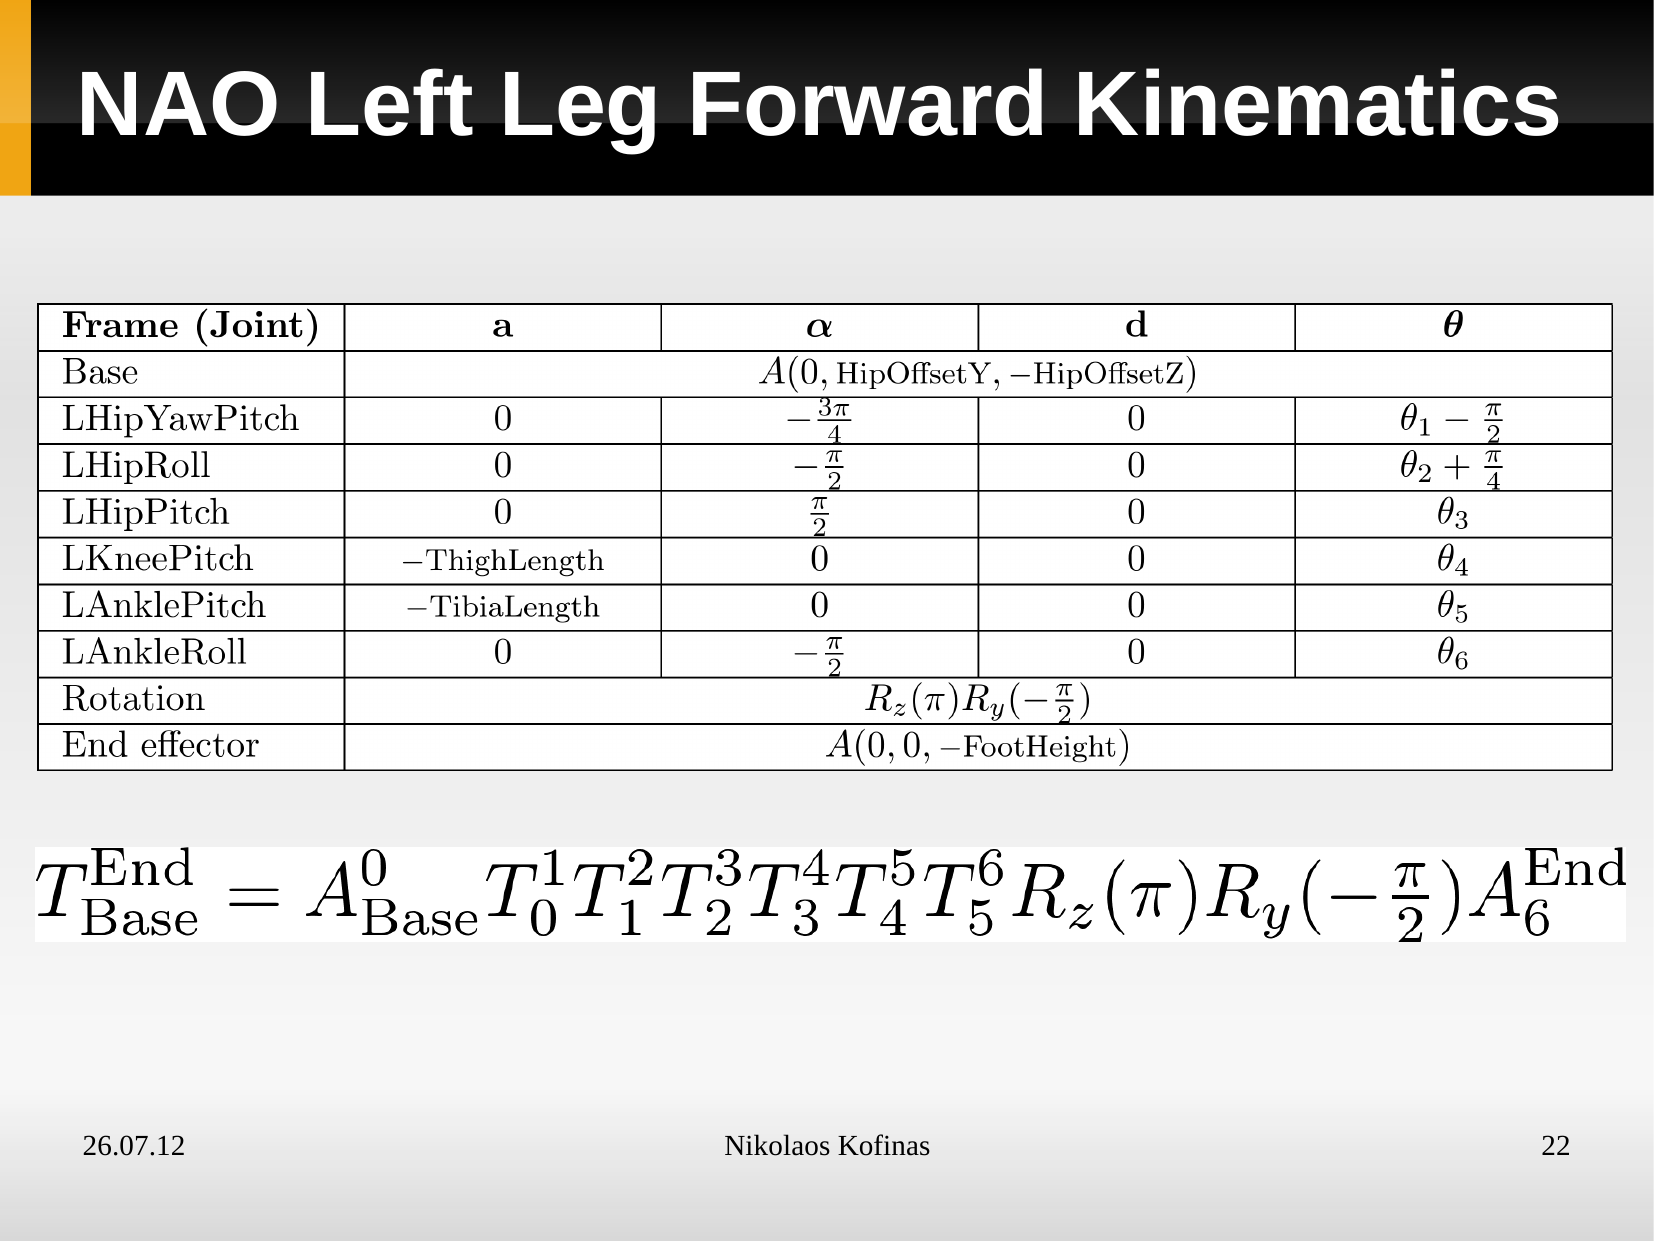

# NAO Left Leg Forward Kinematics
26.07.12
Νικόλαος Κοφινάς
22